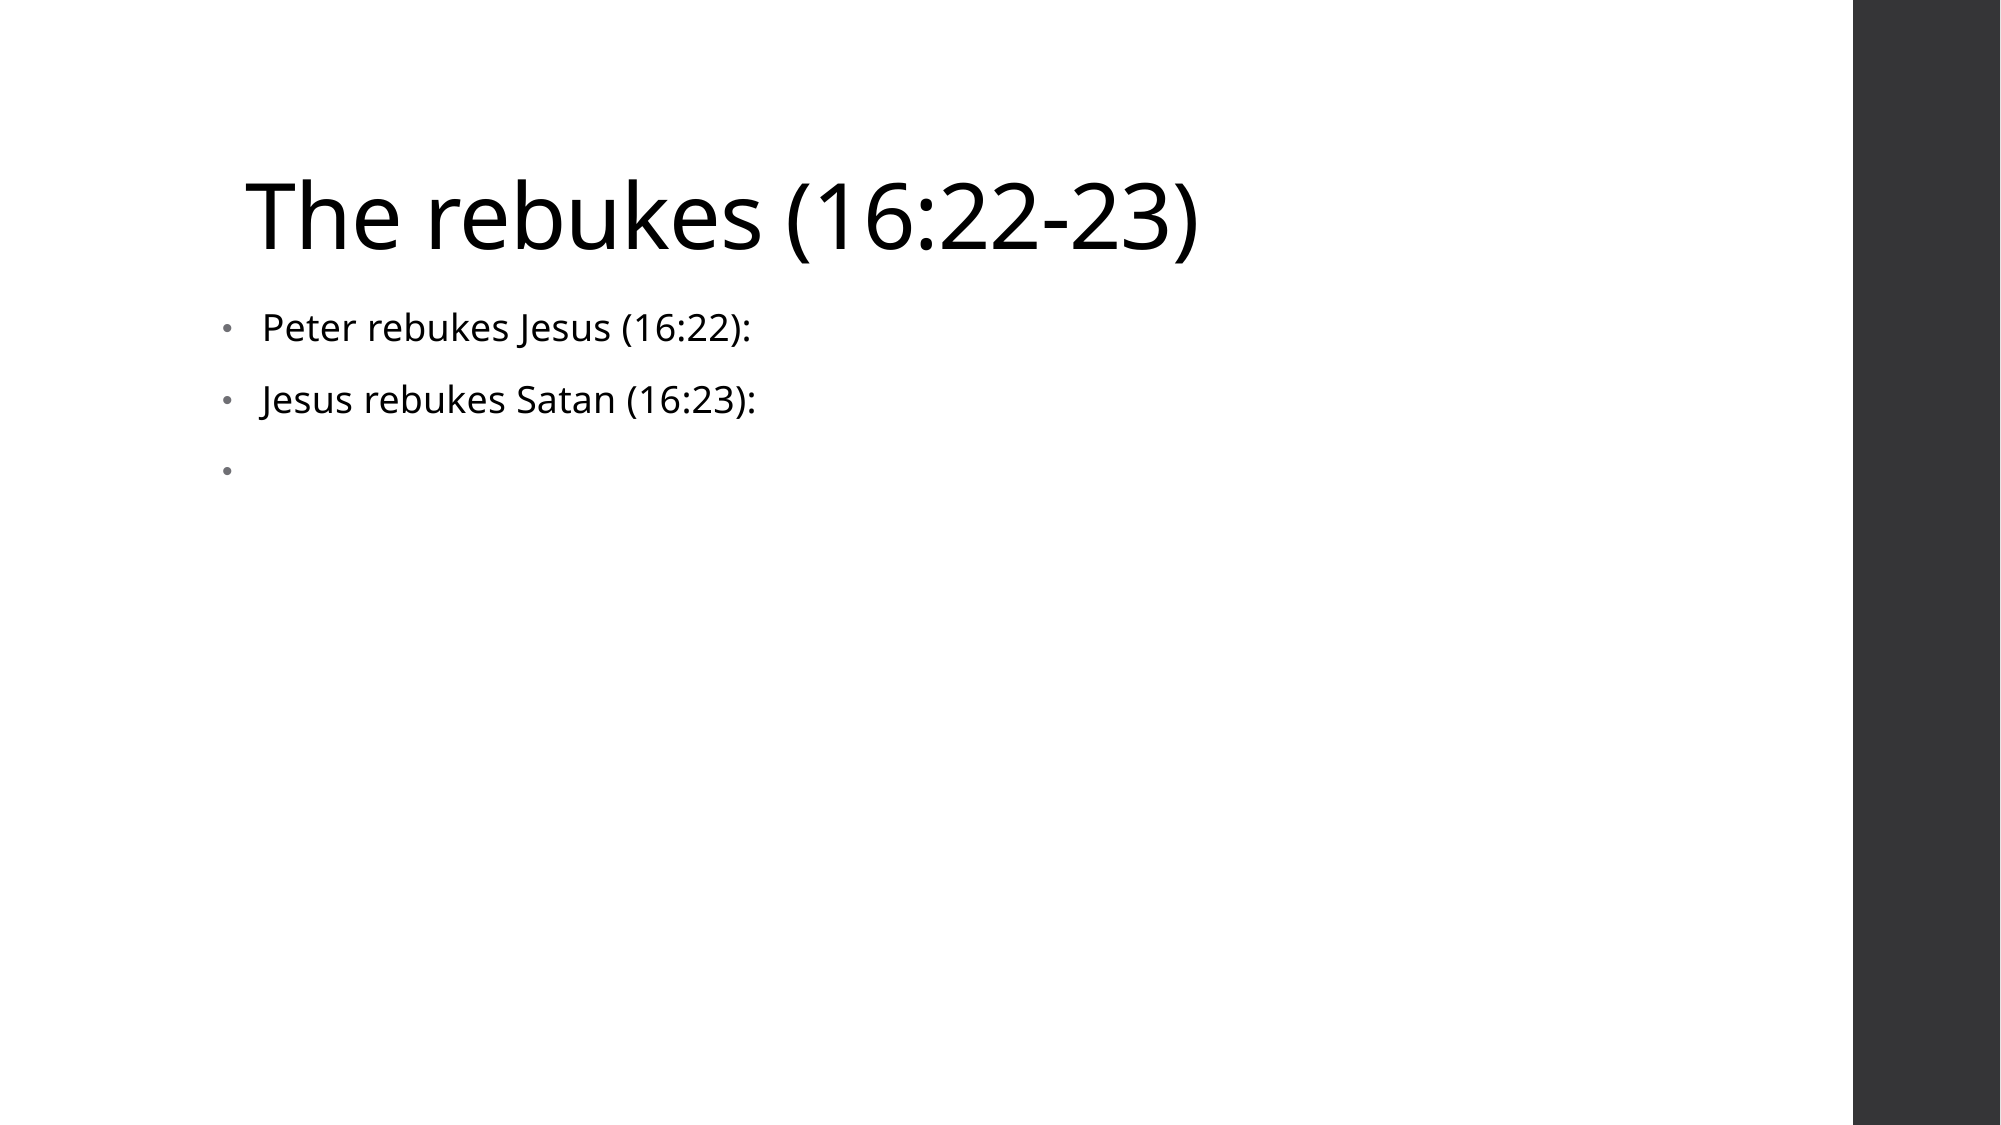

# The rebukes (16:22-23)
 Peter rebukes Jesus (16:22):
 Jesus rebukes Satan (16:23):